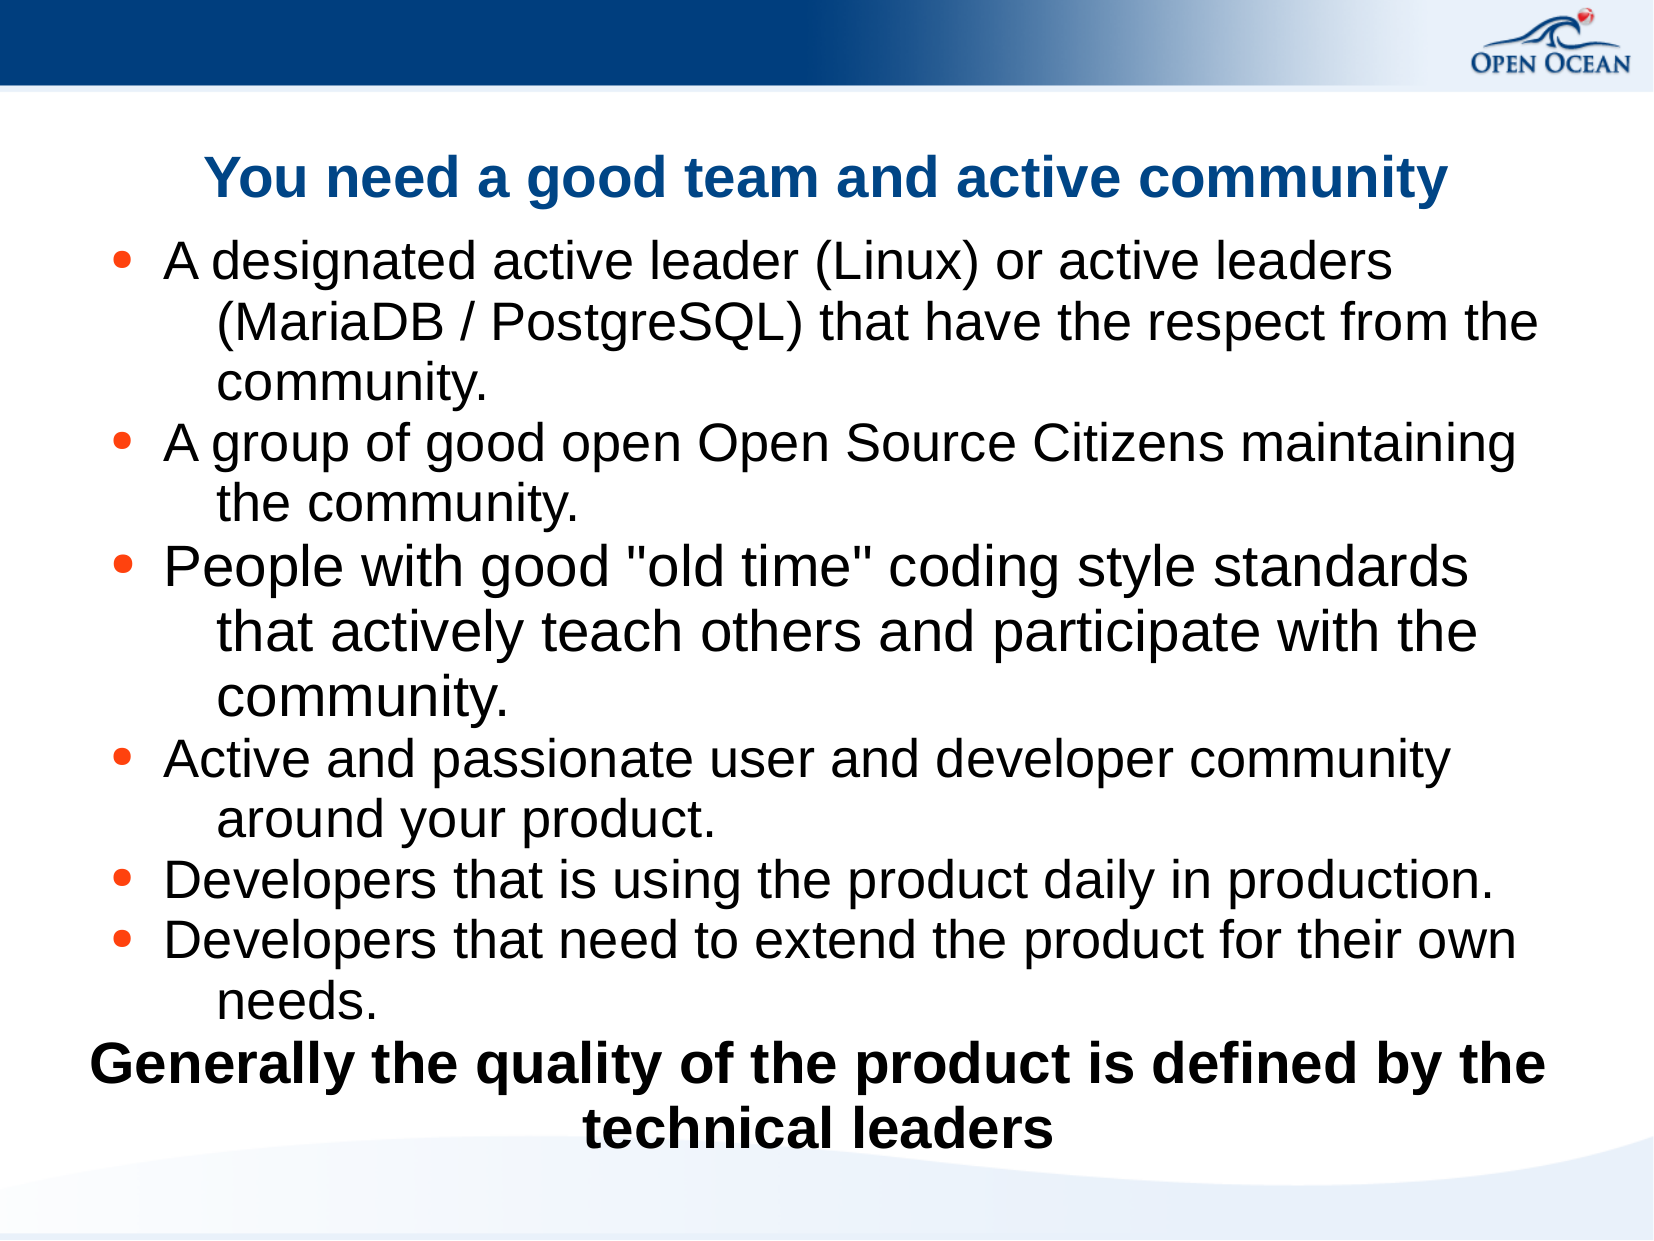

# You need a good team and active community
A designated active leader (Linux) or active leaders (MariaDB / PostgreSQL) that have the respect from the community.
A group of good open Open Source Citizens maintaining the community.
People with good "old time" coding style standards that actively teach others and participate with the community.
Active and passionate user and developer community around your product.
Developers that is using the product daily in production.
Developers that need to extend the product for their own needs.
Generally the quality of the product is defined by the technical leaders